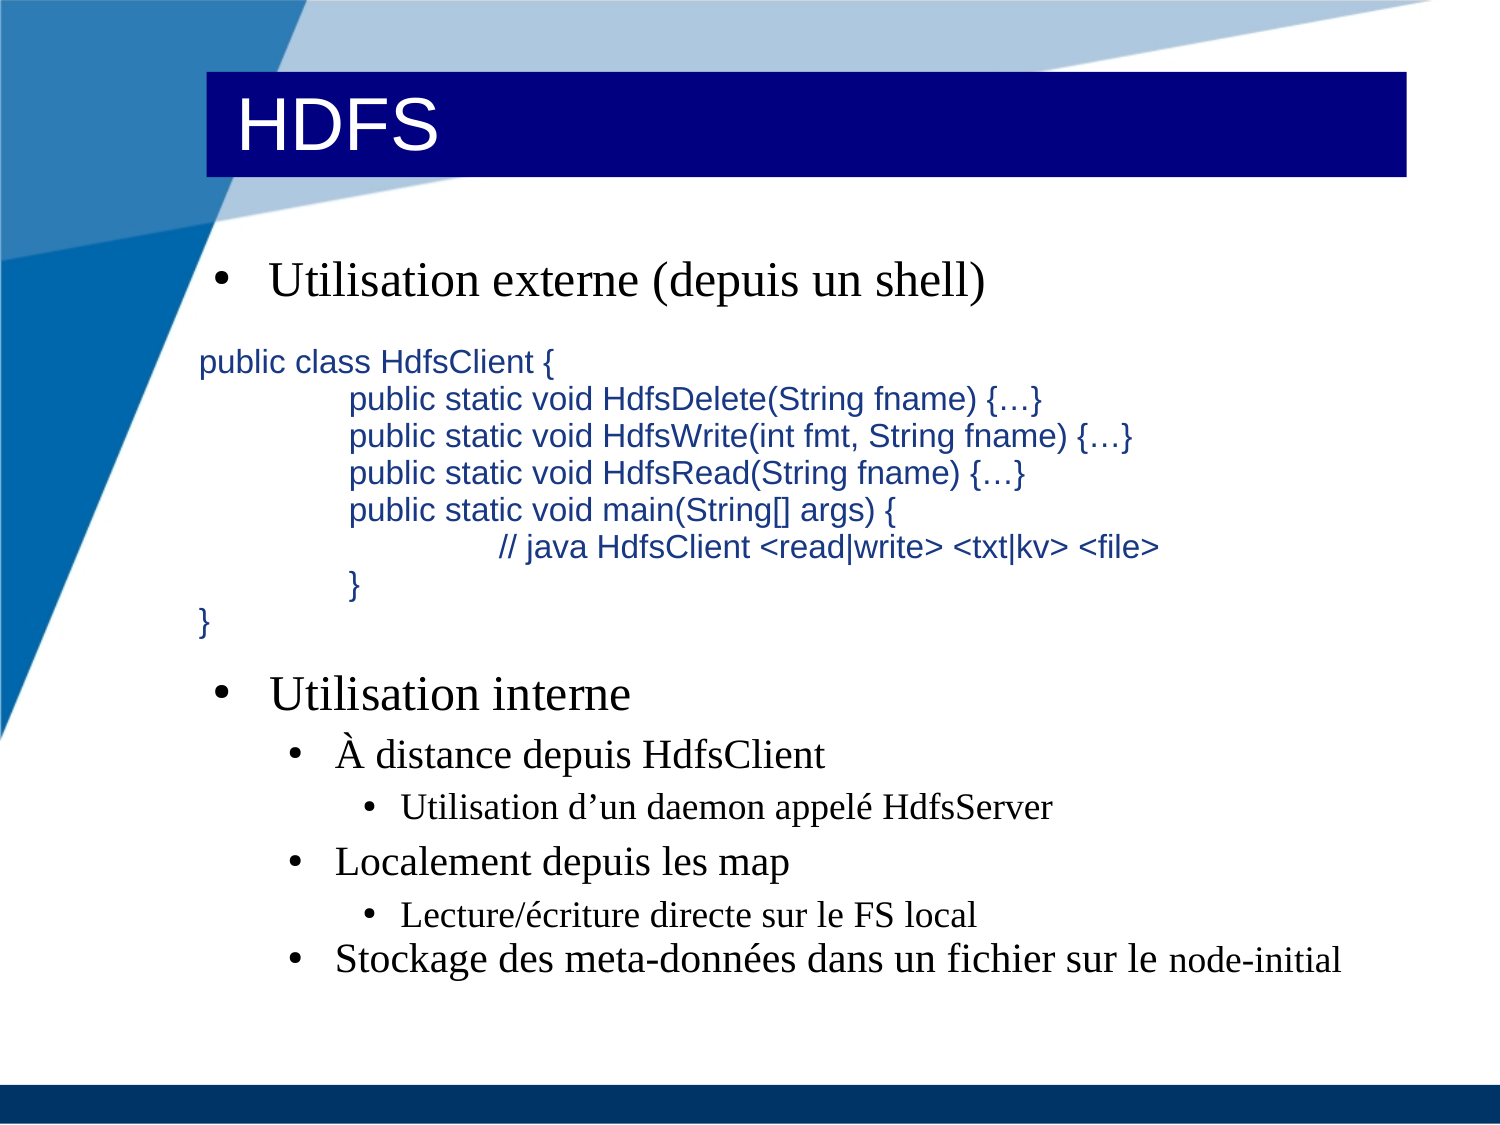

# HDFS
Utilisation externe (depuis un shell)
public class HdfsClient {
	public static void HdfsDelete(String fname) {…}
	public static void HdfsWrite(int fmt, String fname) {…}
	public static void HdfsRead(String fname) {…}
	public static void main(String[] args) {
		// java HdfsClient <read|write> <txt|kv> <file>
	}
}
Utilisation interne
À distance depuis HdfsClient
Utilisation d’un daemon appelé HdfsServer
Localement depuis les map
Lecture/écriture directe sur le FS local
Stockage des meta-données dans un fichier sur le node-initial